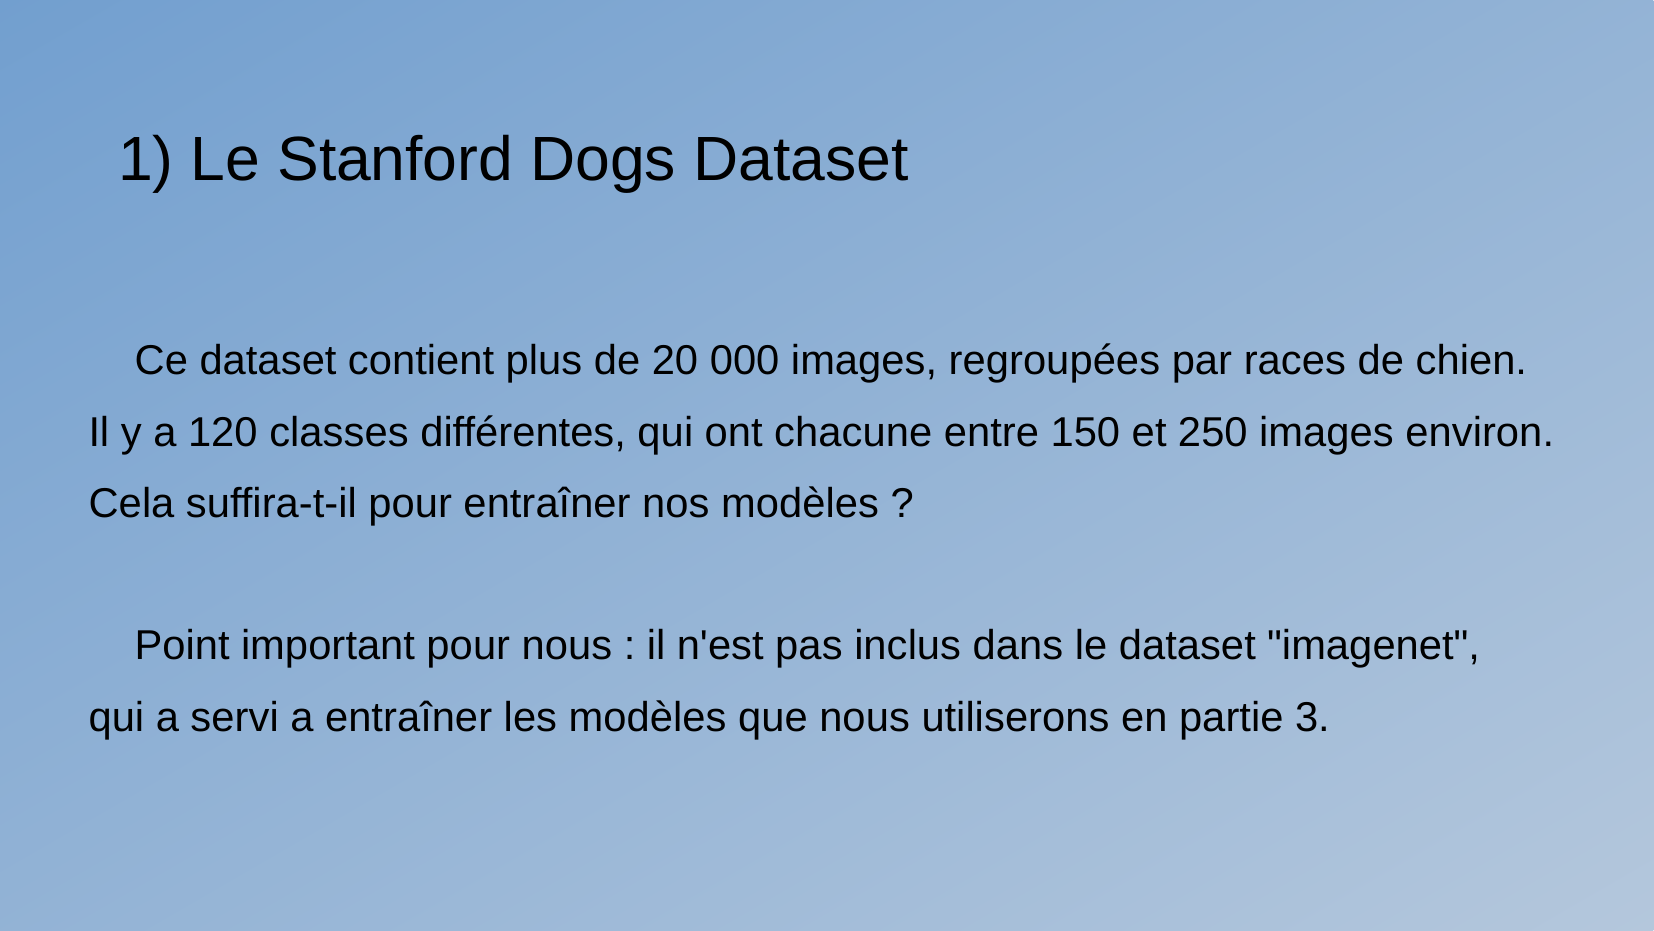

# 1) Le Stanford Dogs Dataset
 Ce dataset contient plus de 20 000 images, regroupées par races de chien.
Il y a 120 classes différentes, qui ont chacune entre 150 et 250 images environ.
Cela suffira-t-il pour entraîner nos modèles ?
 Point important pour nous : il n'est pas inclus dans le dataset "imagenet",
qui a servi a entraîner les modèles que nous utiliserons en partie 3.